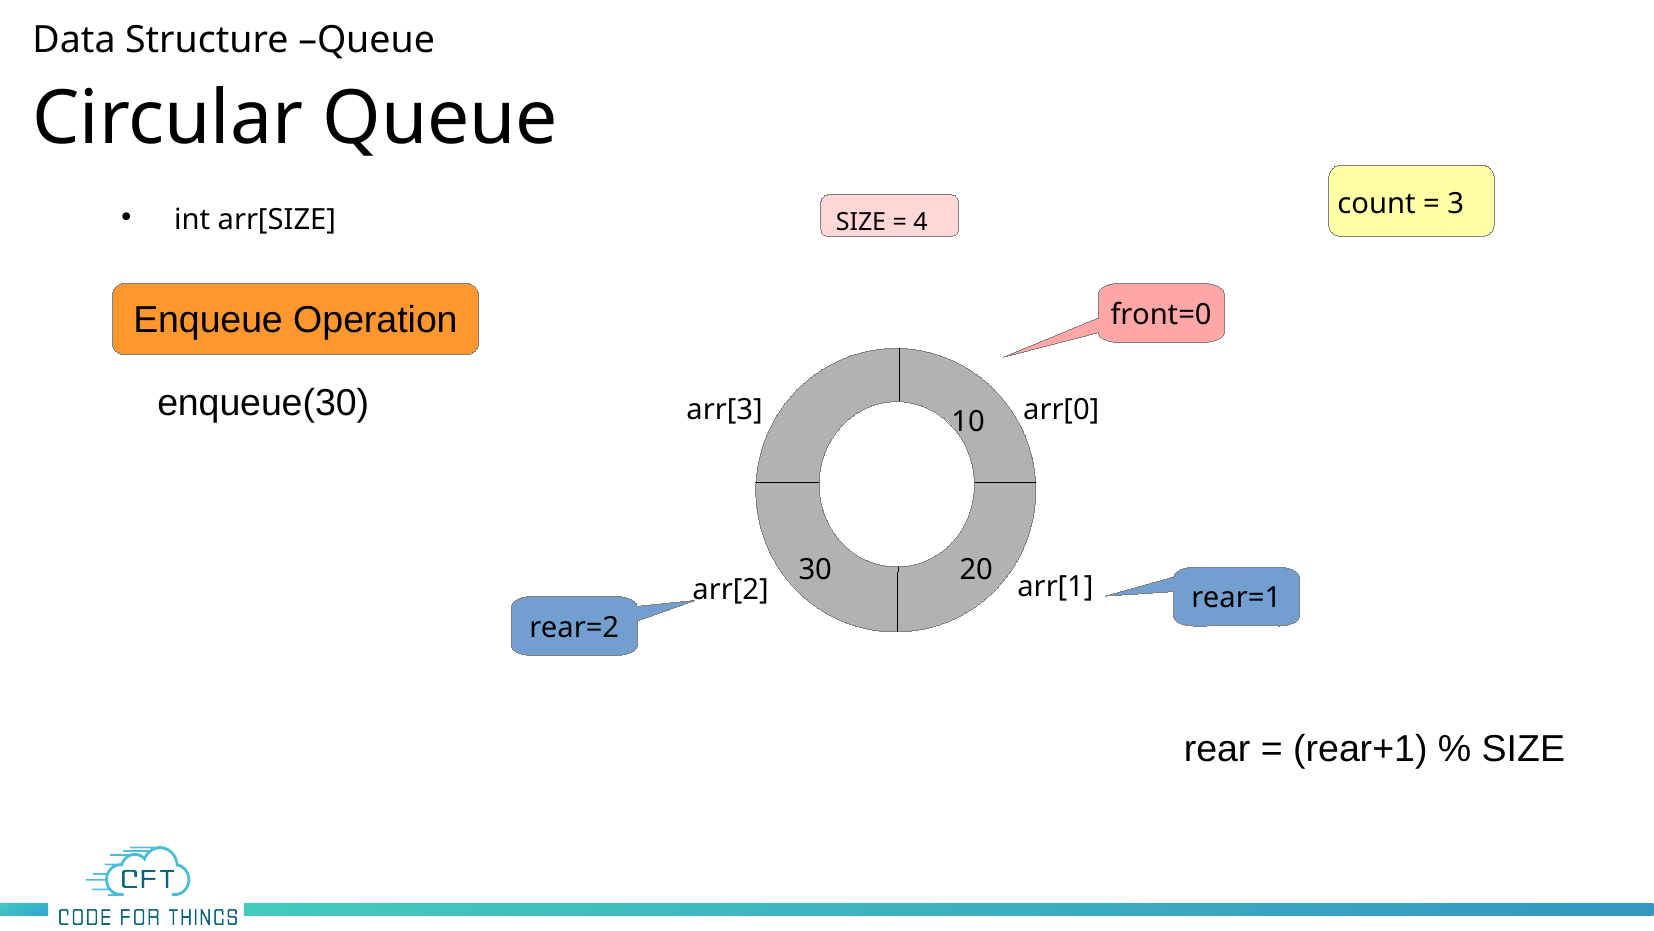

# Data Structure –Queue Circular Queue
count = 3
int arr[SIZE]
SIZE = 4
front=0
Enqueue Operation
arr[3]
arr[0]
arr[1]
arr[2]
enqueue(30)
10
30
20
rear=1
rear=2
rear = (rear+1) % SIZE